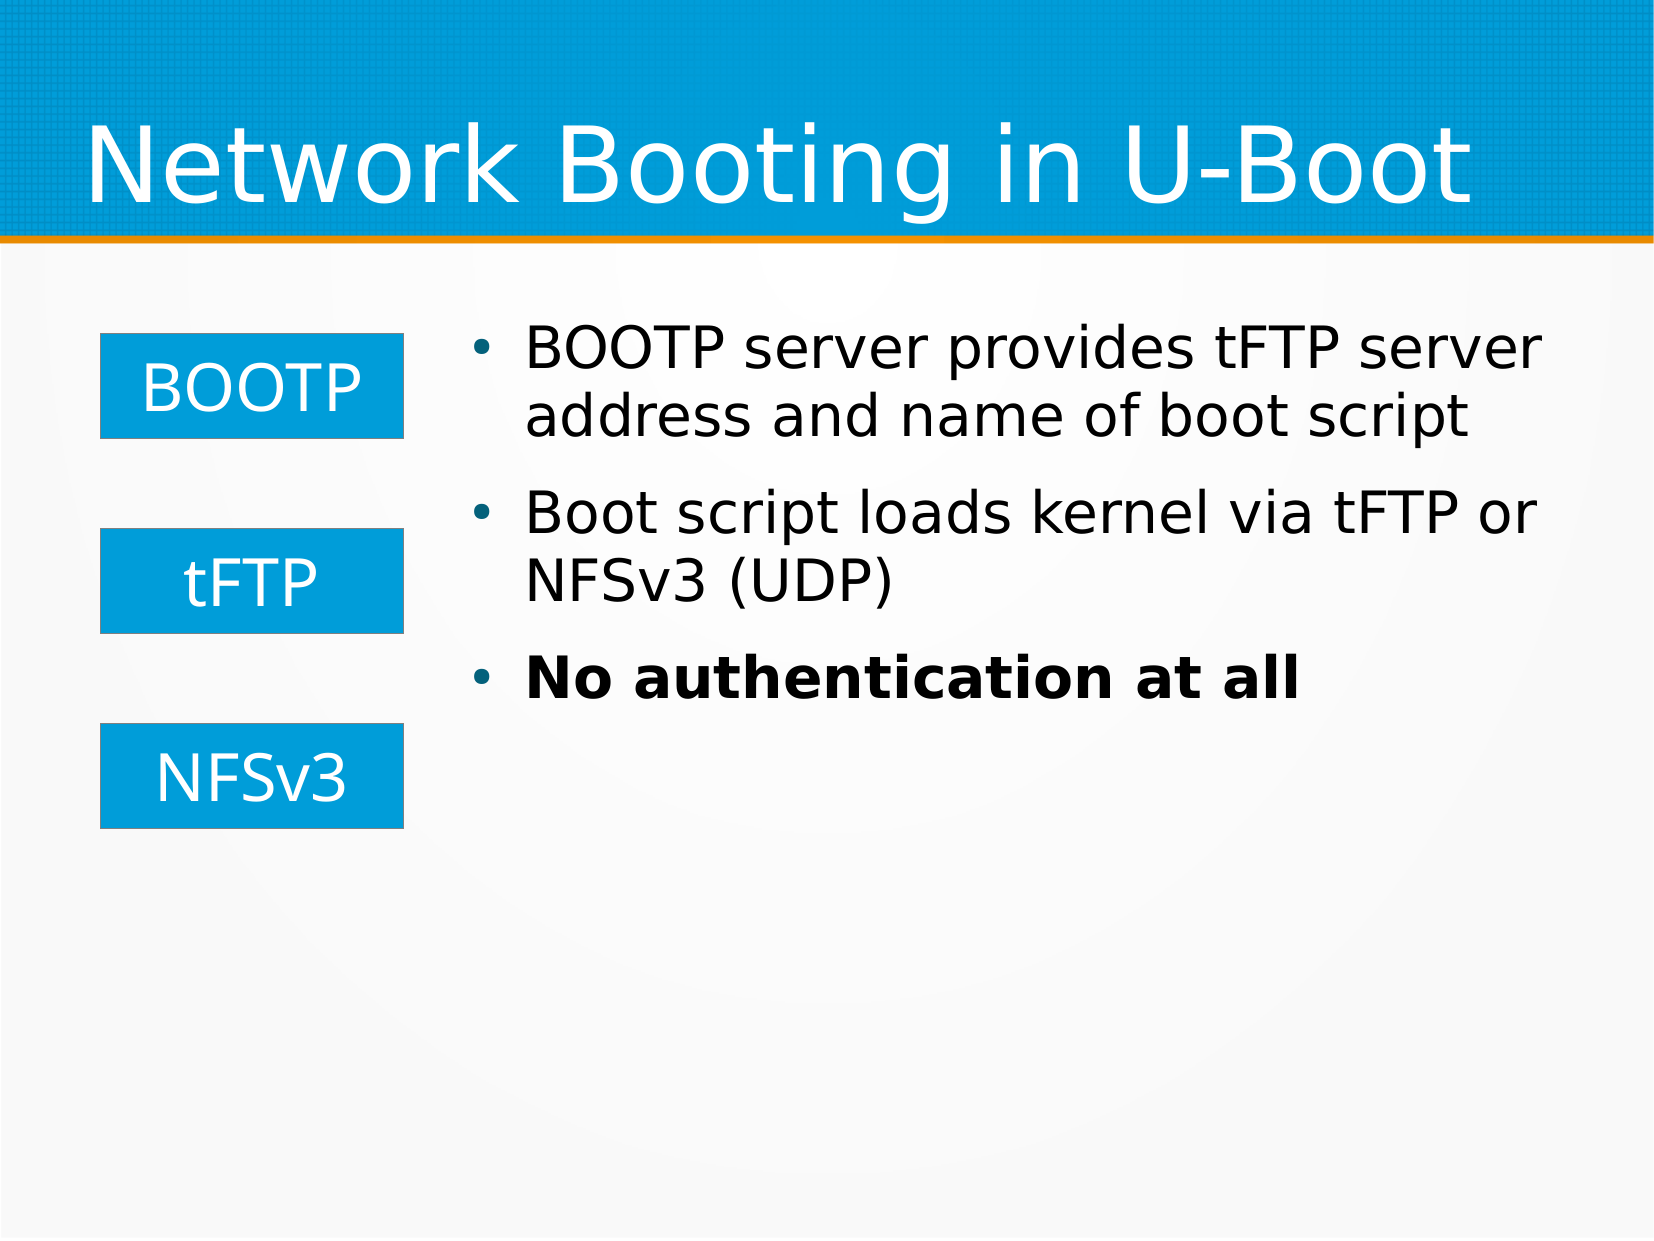

# Network Booting in U-Boot
BOOTP server provides tFTP server address and name of boot script
Boot script loads kernel via tFTP or NFSv3 (UDP)
No authentication at all
BOOTP
tFTP
NFSv3